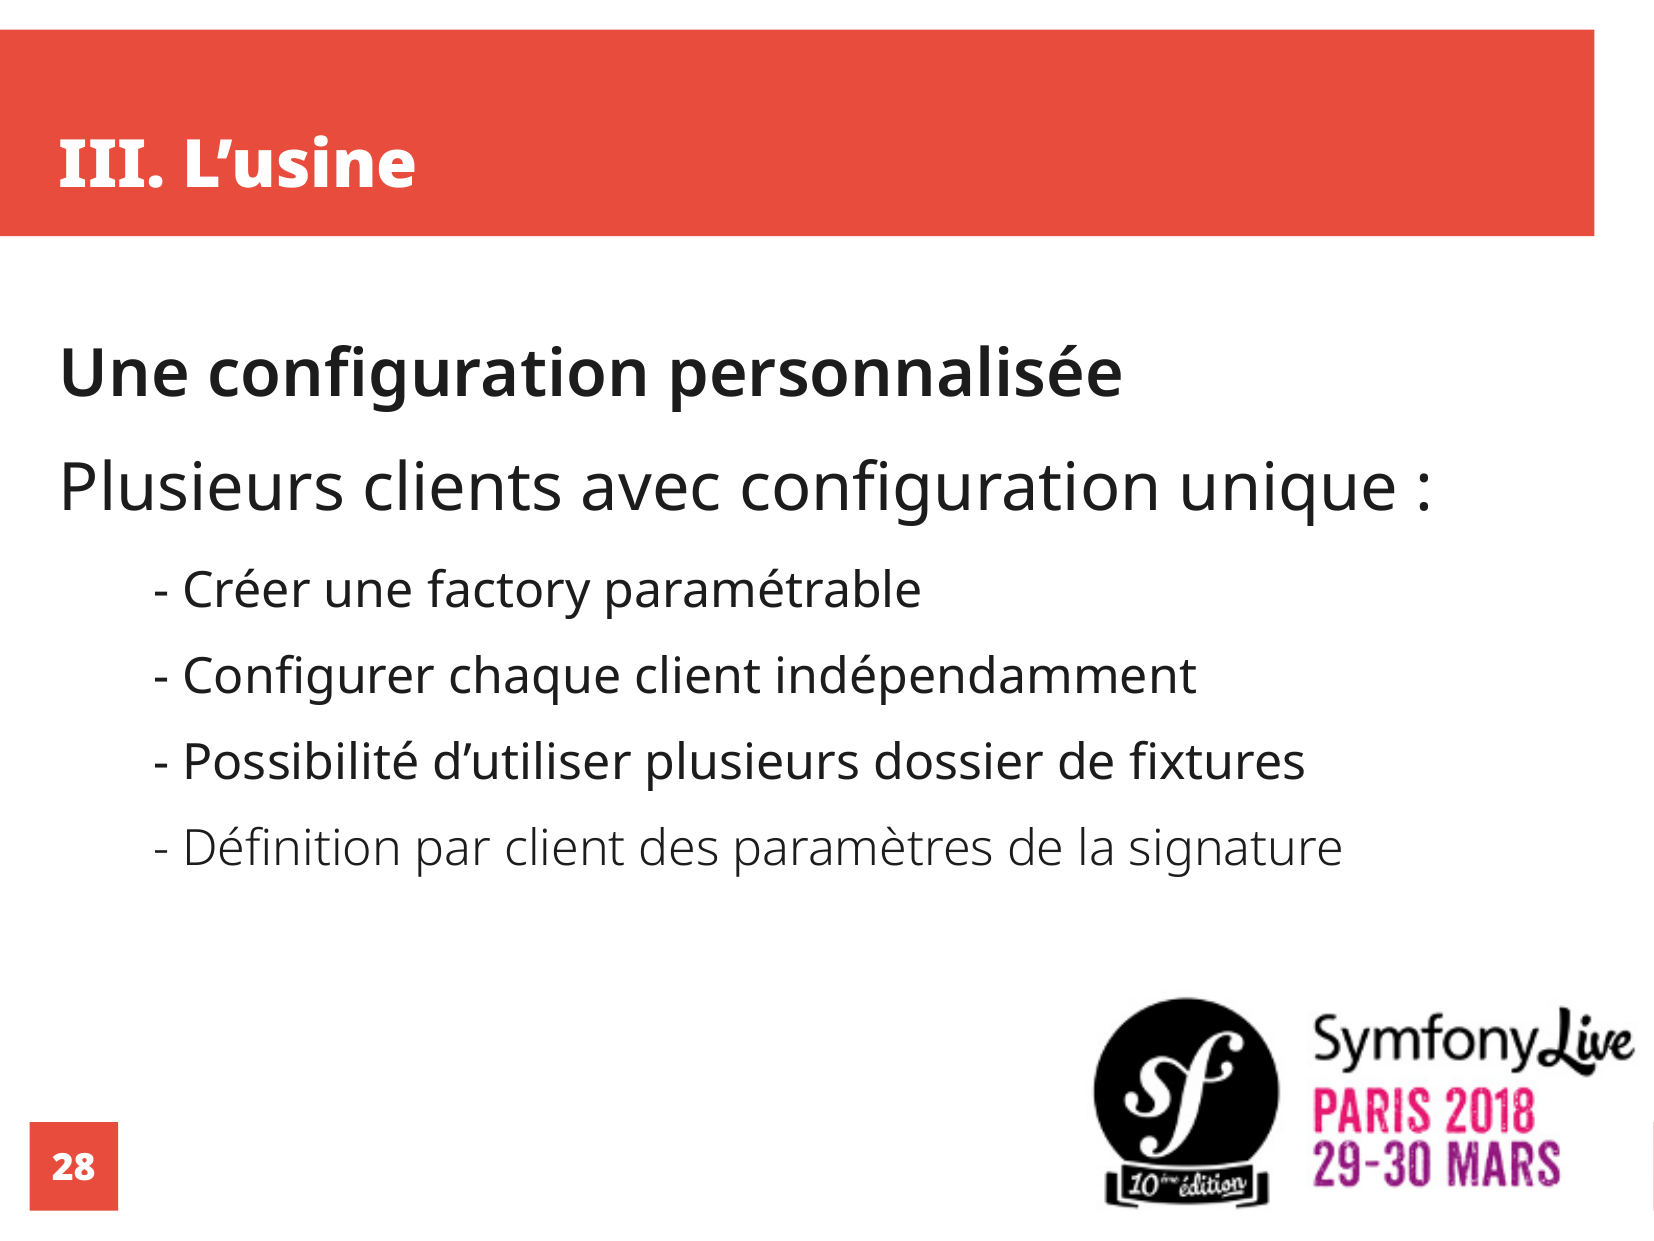

# III. L’usine
Une configuration personnalisée
Plusieurs clients avec configuration unique :
- Créer une factory paramétrable
- Configurer chaque client indépendamment
- Possibilité d’utiliser plusieurs dossier de fixtures
- Définition par client des paramètres de la signature
28